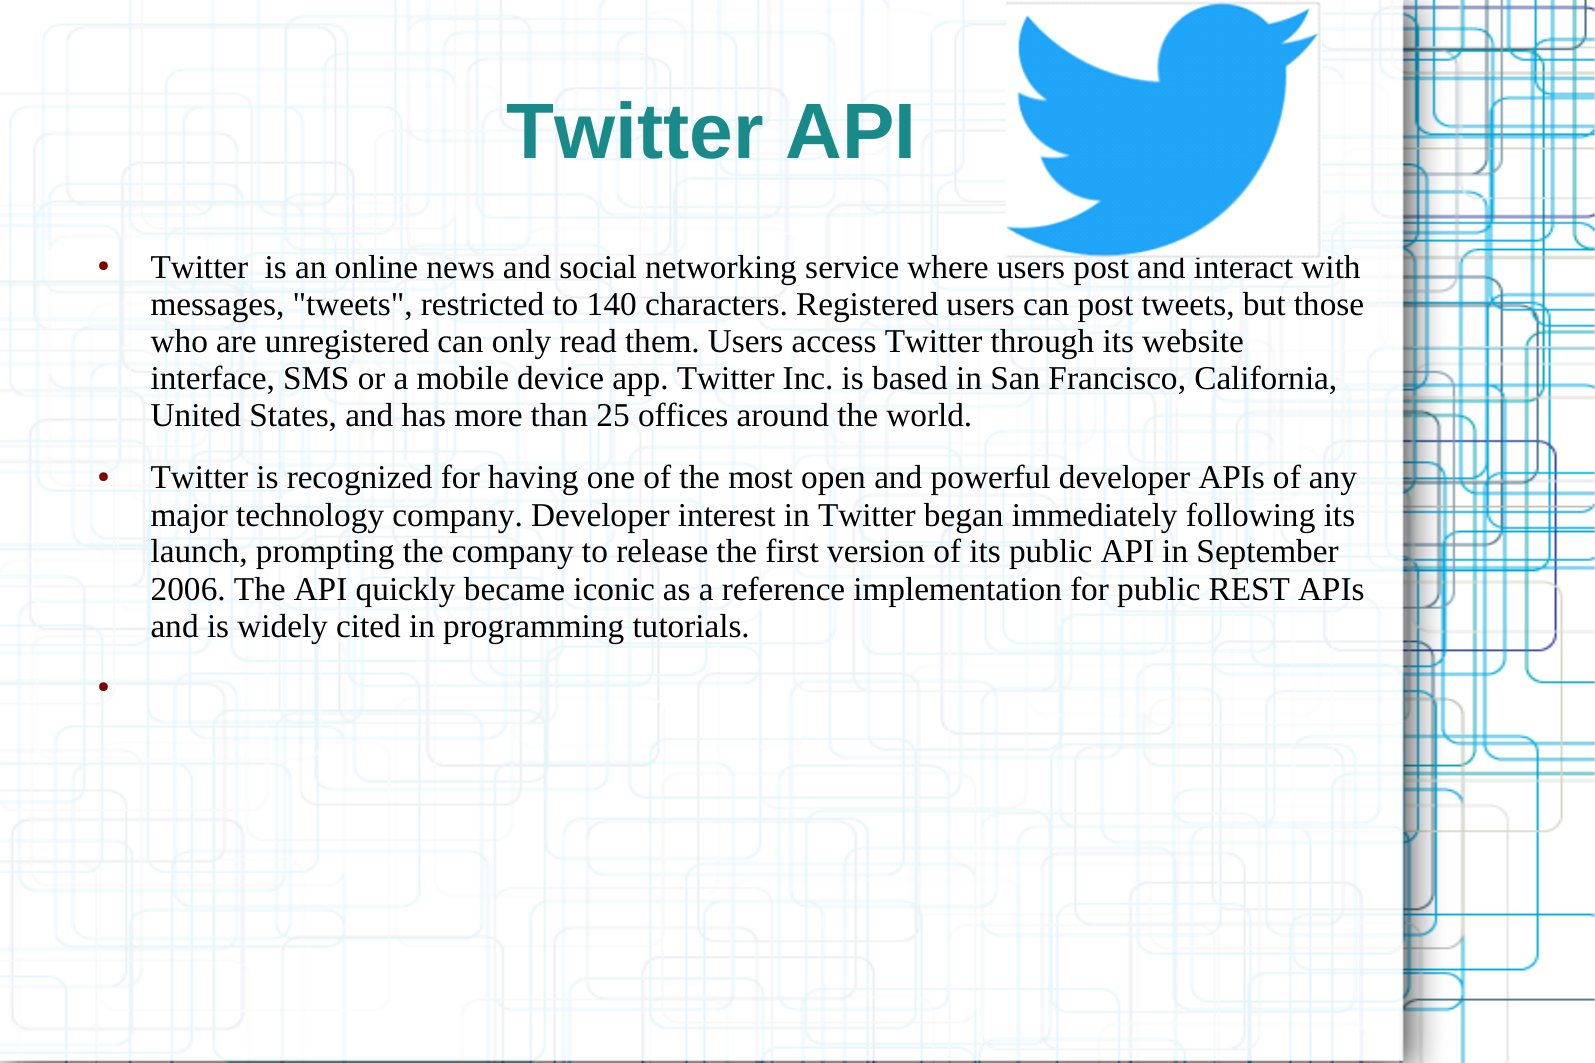

# Twitter API
Twitter is an online news and social networking service where users post and interact with messages, "tweets", restricted to 140 characters. Registered users can post tweets, but those who are unregistered can only read them. Users access Twitter through its website interface, SMS or a mobile device app. Twitter Inc. is based in San Francisco, California, United States, and has more than 25 offices around the world.
Twitter is recognized for having one of the most open and powerful developer APIs of any major technology company. Developer interest in Twitter began immediately following its launch, prompting the company to release the first version of its public API in September 2006. The API quickly became iconic as a reference implementation for public REST APIs and is widely cited in programming tutorials.